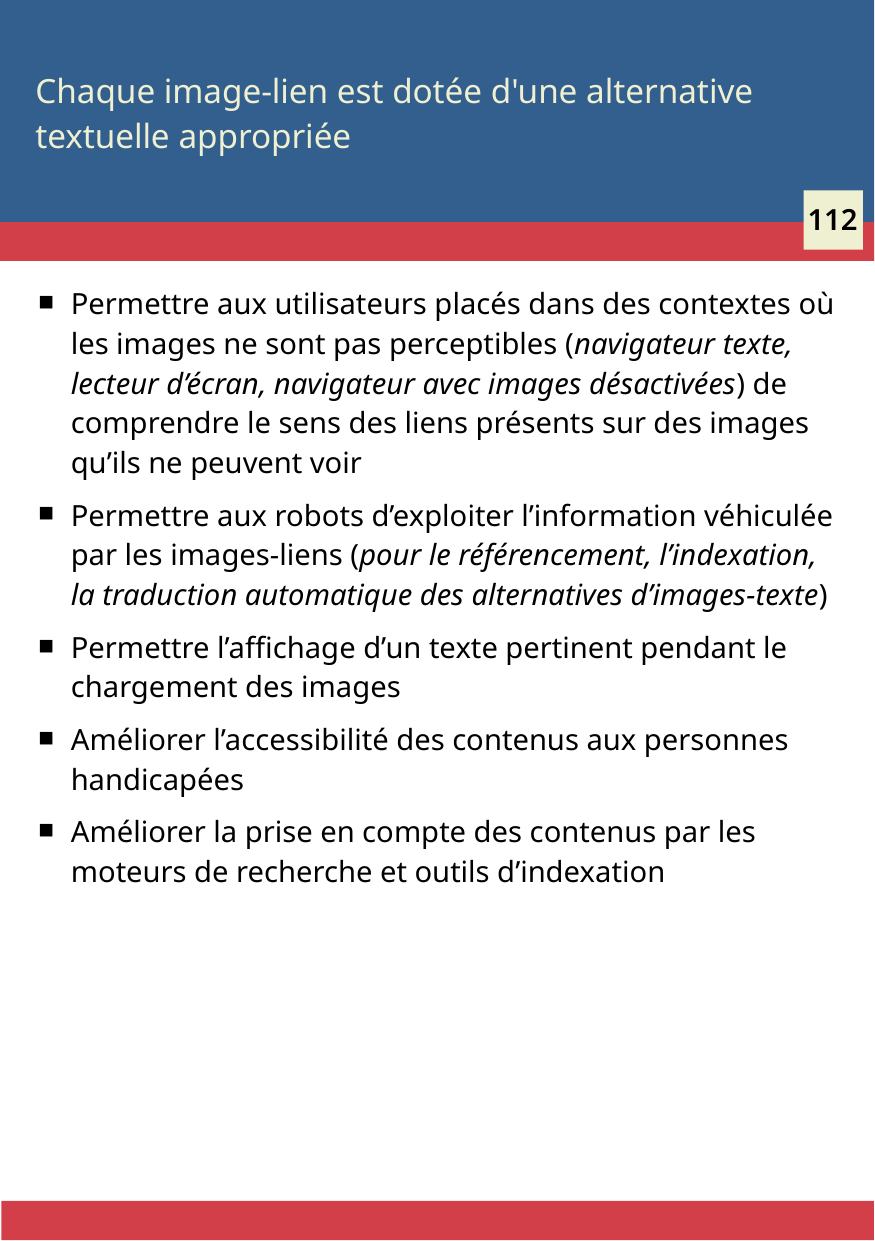

# Chaque image-lien est dotée d'une alternative textuelle appropriée
112
Permettre aux utilisateurs placés dans des contextes où les images ne sont pas perceptibles (navigateur texte, lecteur d’écran, navigateur avec images désactivées) de comprendre le sens des liens présents sur des images qu’ils ne peuvent voir
Permettre aux robots d’exploiter l’information véhiculée par les images-liens (pour le référencement, l’indexation, la traduction automatique des alternatives d’images-texte)
Permettre l’affichage d’un texte pertinent pendant le chargement des images
Améliorer l’accessibilité des contenus aux personnes handicapées
Améliorer la prise en compte des contenus par les moteurs de recherche et outils d’indexation